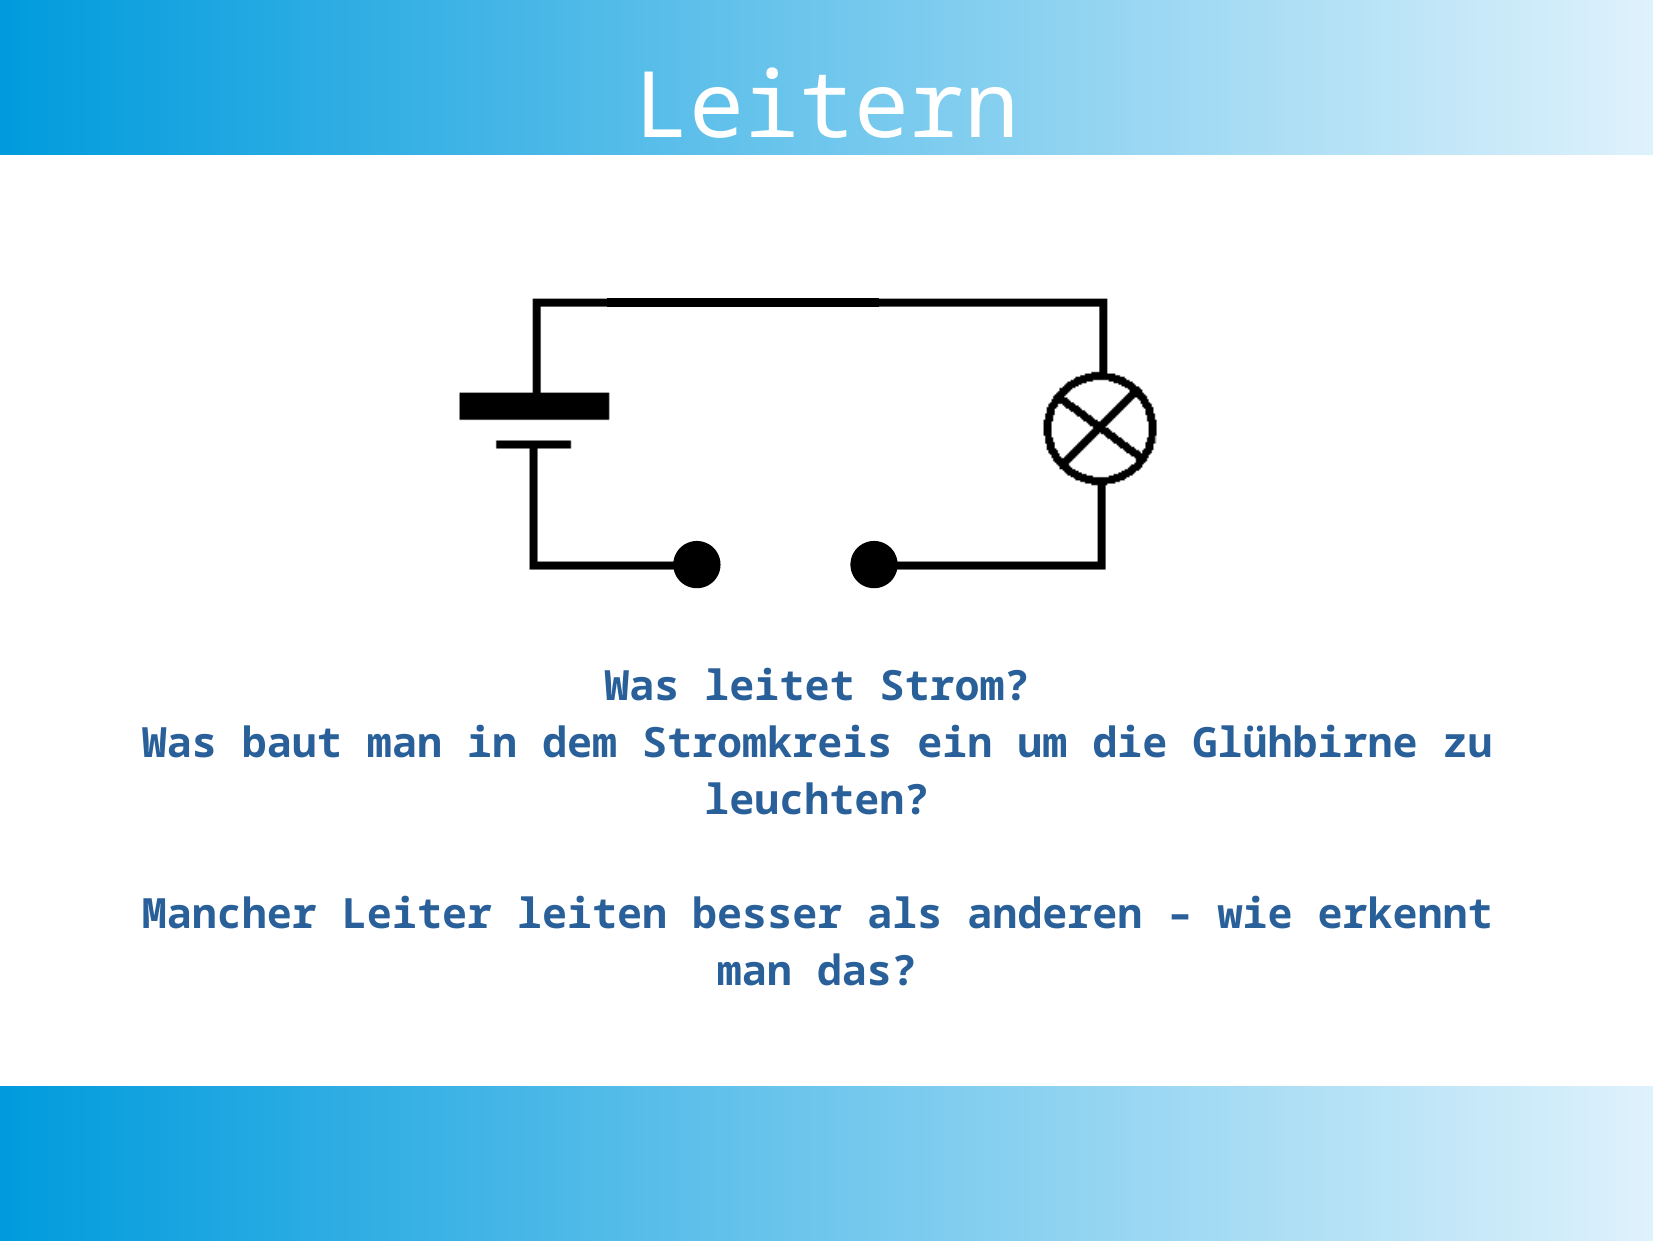

# Leitern
Was leitet Strom?
Was baut man in dem Stromkreis ein um die Glühbirne zu leuchten?
Mancher Leiter leiten besser als anderen – wie erkennt man das?